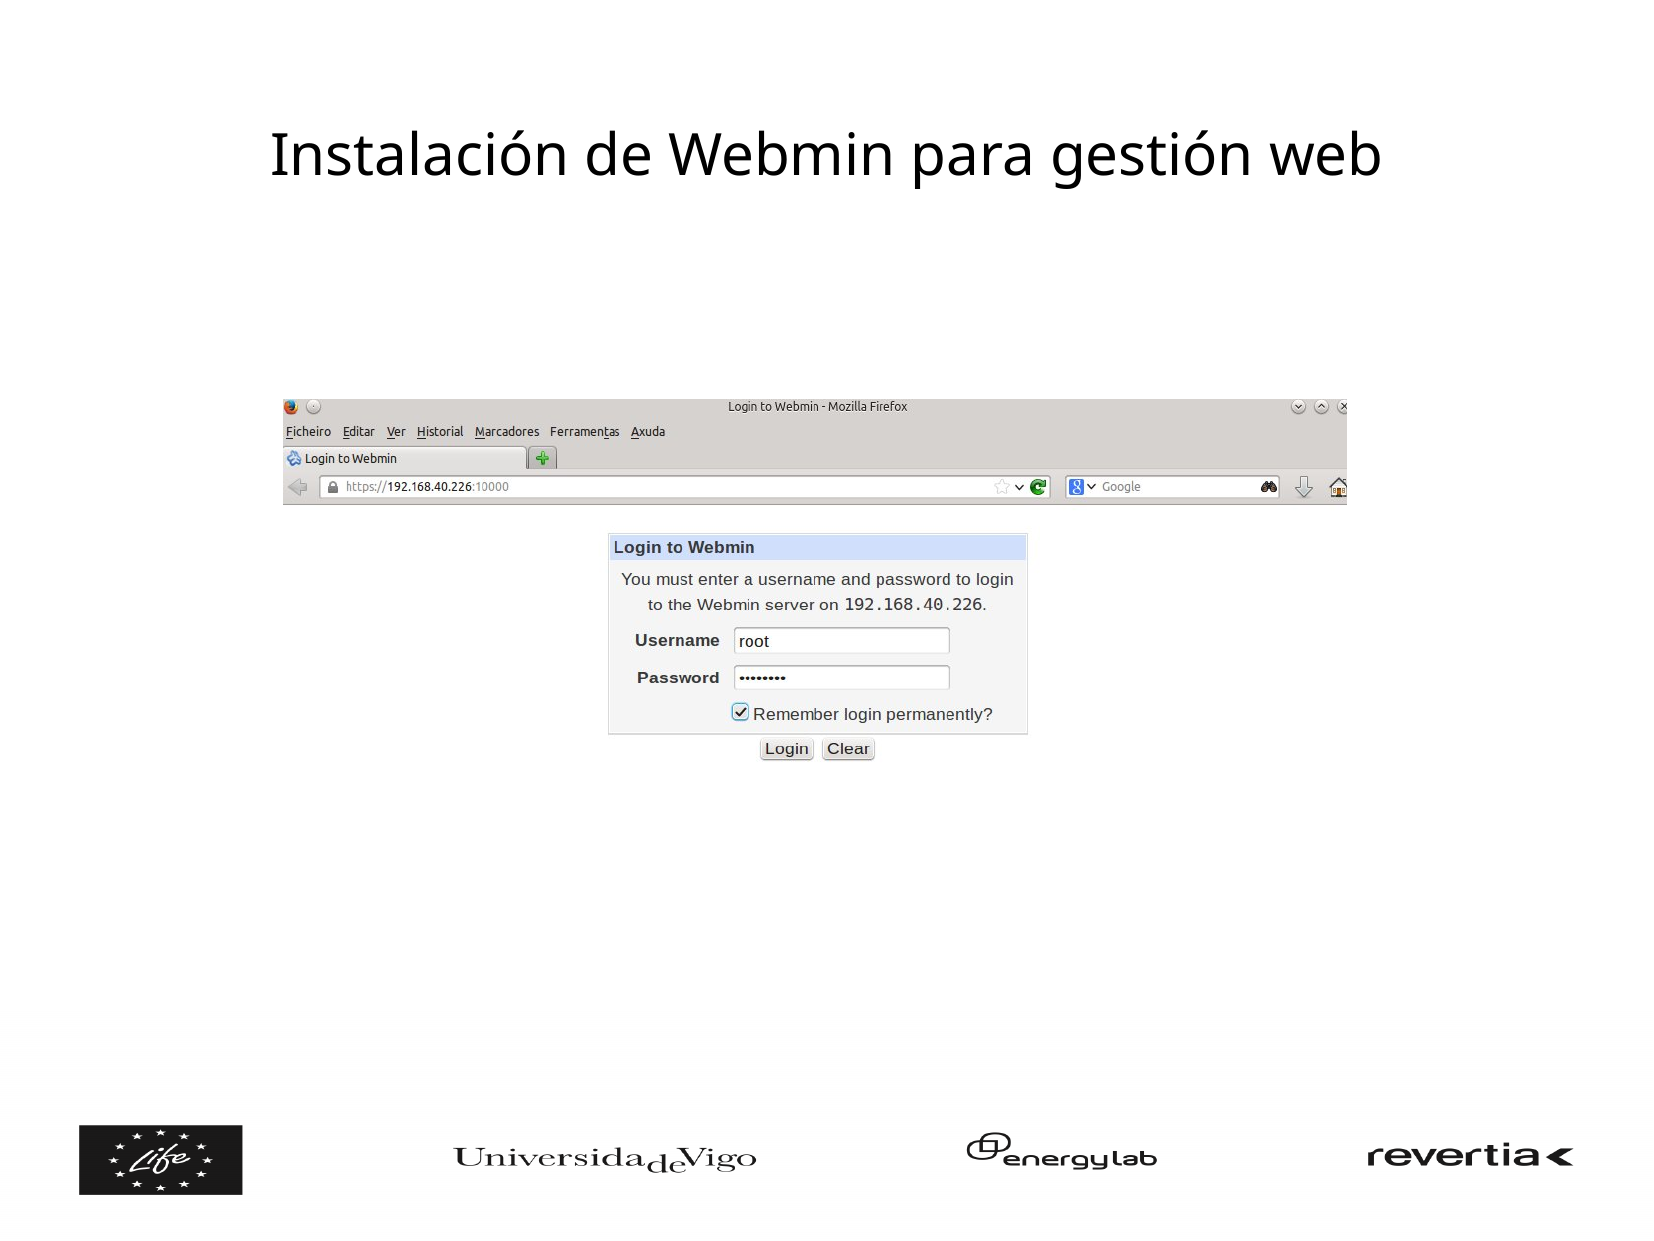

# Instalación de Webmin para gestión web